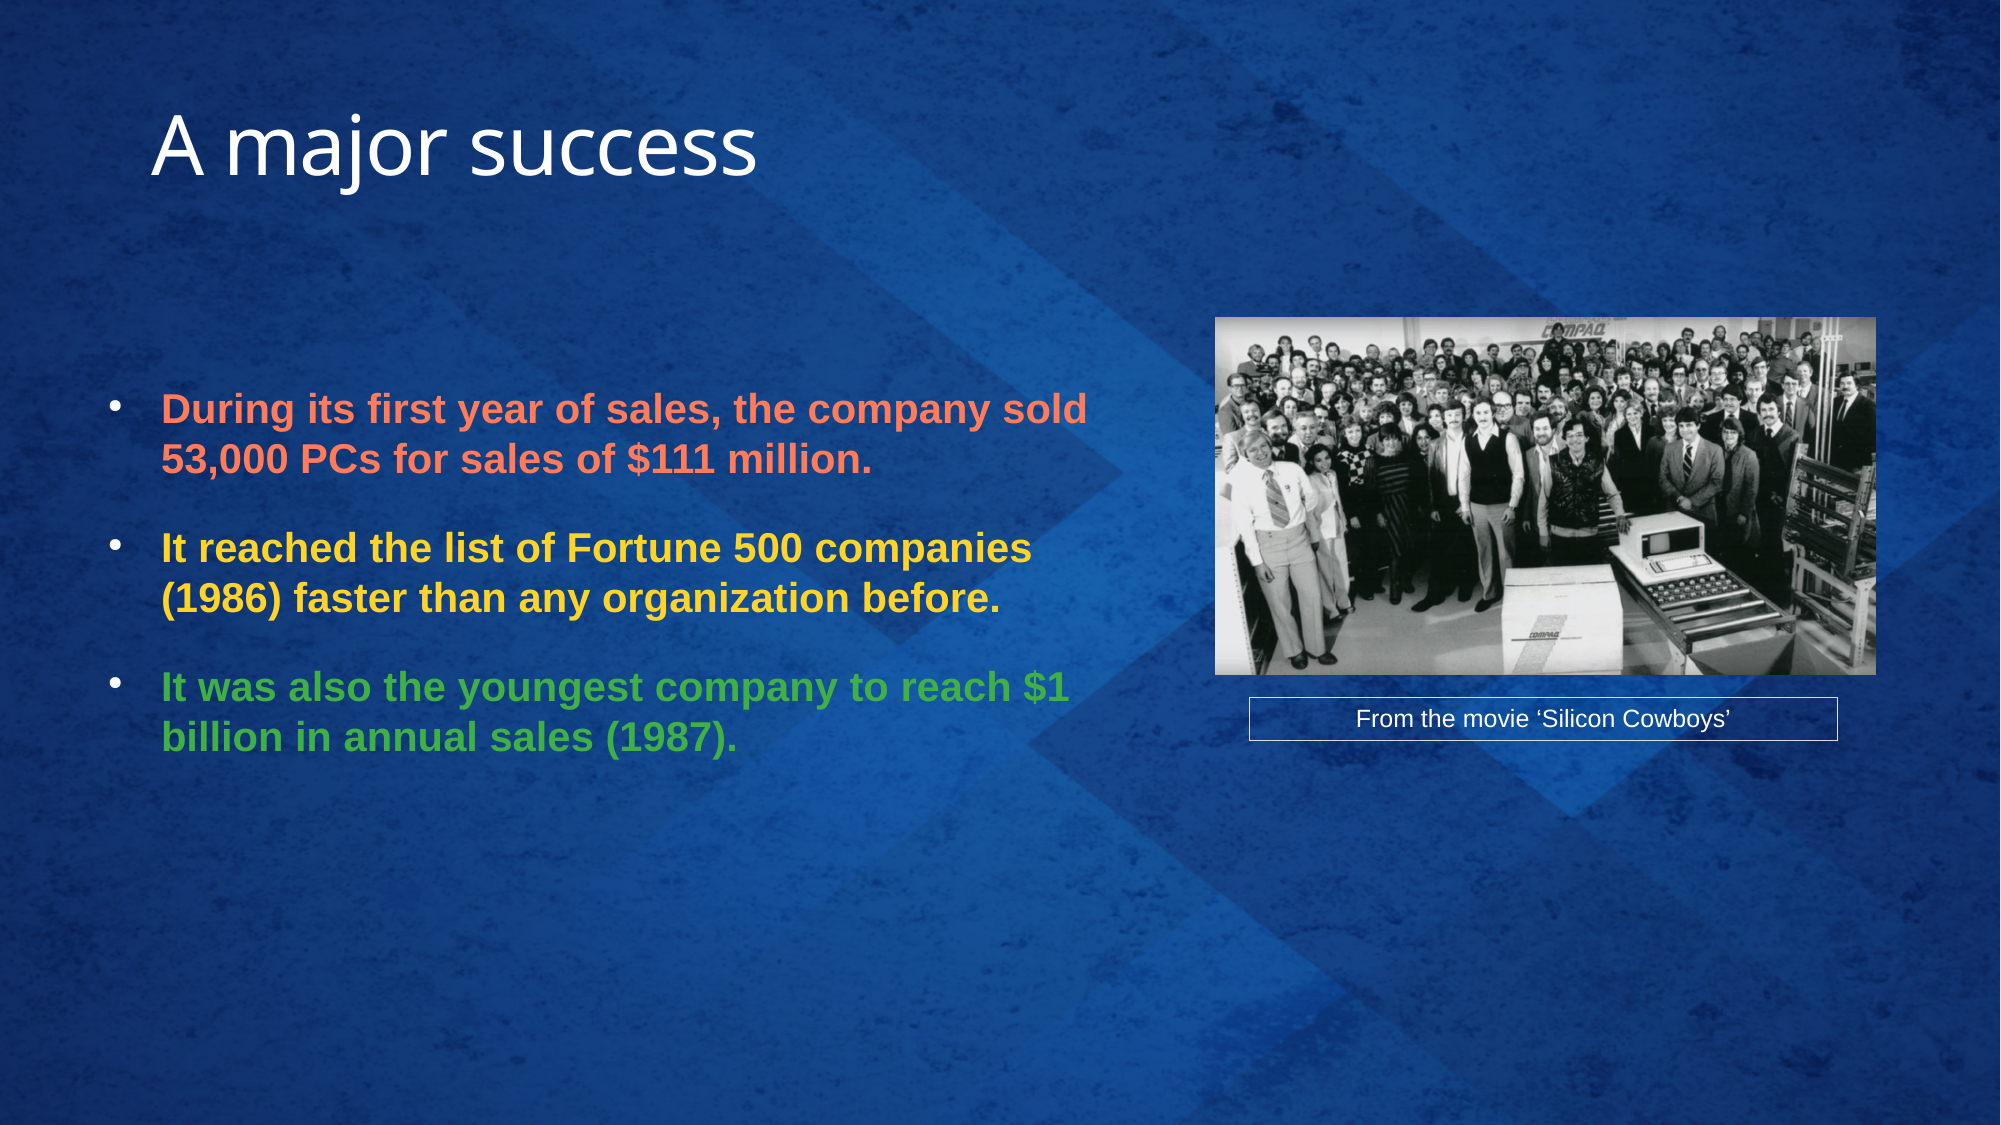

# A major success
During its first year of sales, the company sold 53,000 PCs for sales of $111 million.
It reached the list of Fortune 500 companies (1986) faster than any organization before.
It was also the youngest company to reach $1 billion in annual sales (1987).
From the movie ‘Silicon Cowboys’